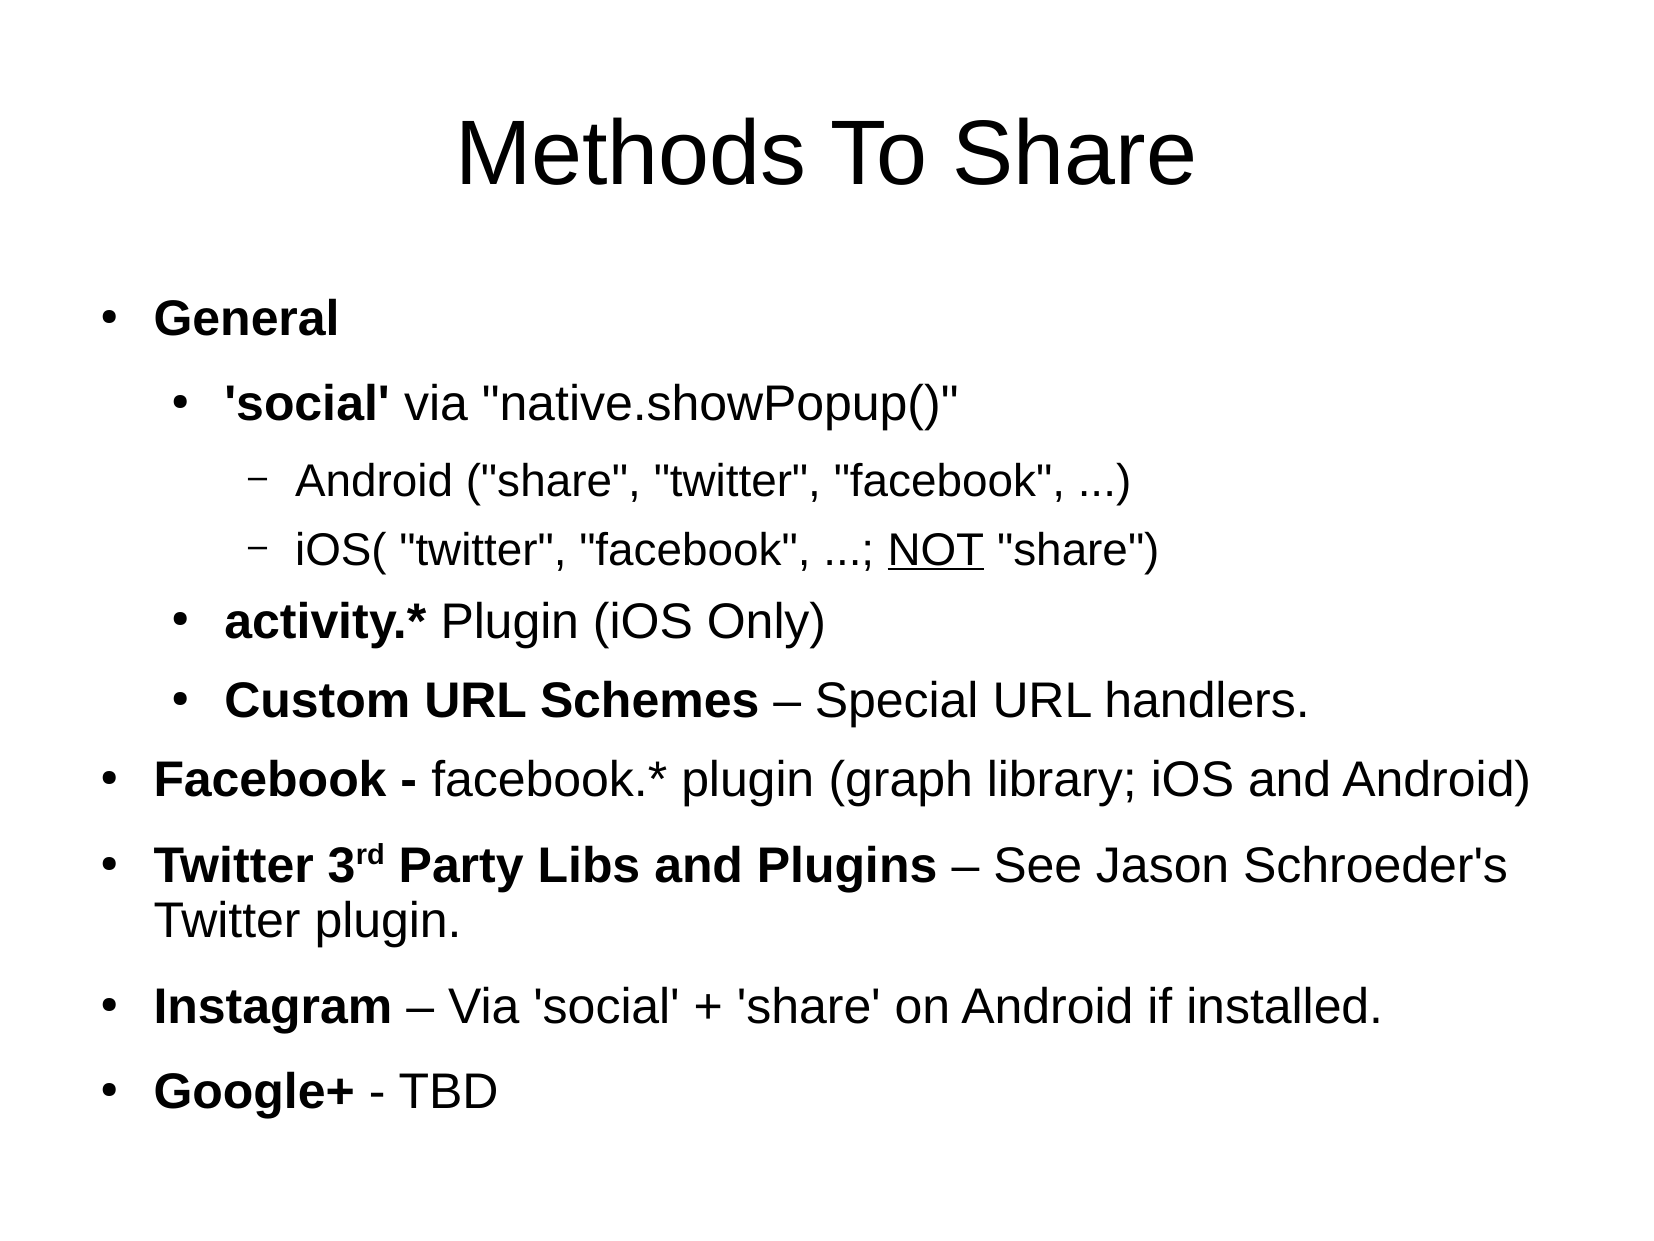

# Methods To Share
General
'social' via "native.showPopup()"
Android ("share", "twitter", "facebook", ...)
iOS( "twitter", "facebook", ...; NOT "share")
activity.* Plugin (iOS Only)
Custom URL Schemes – Special URL handlers.
Facebook - facebook.* plugin (graph library; iOS and Android)
Twitter 3rd Party Libs and Plugins – See Jason Schroeder's Twitter plugin.
Instagram – Via 'social' + 'share' on Android if installed.
Google+ - TBD